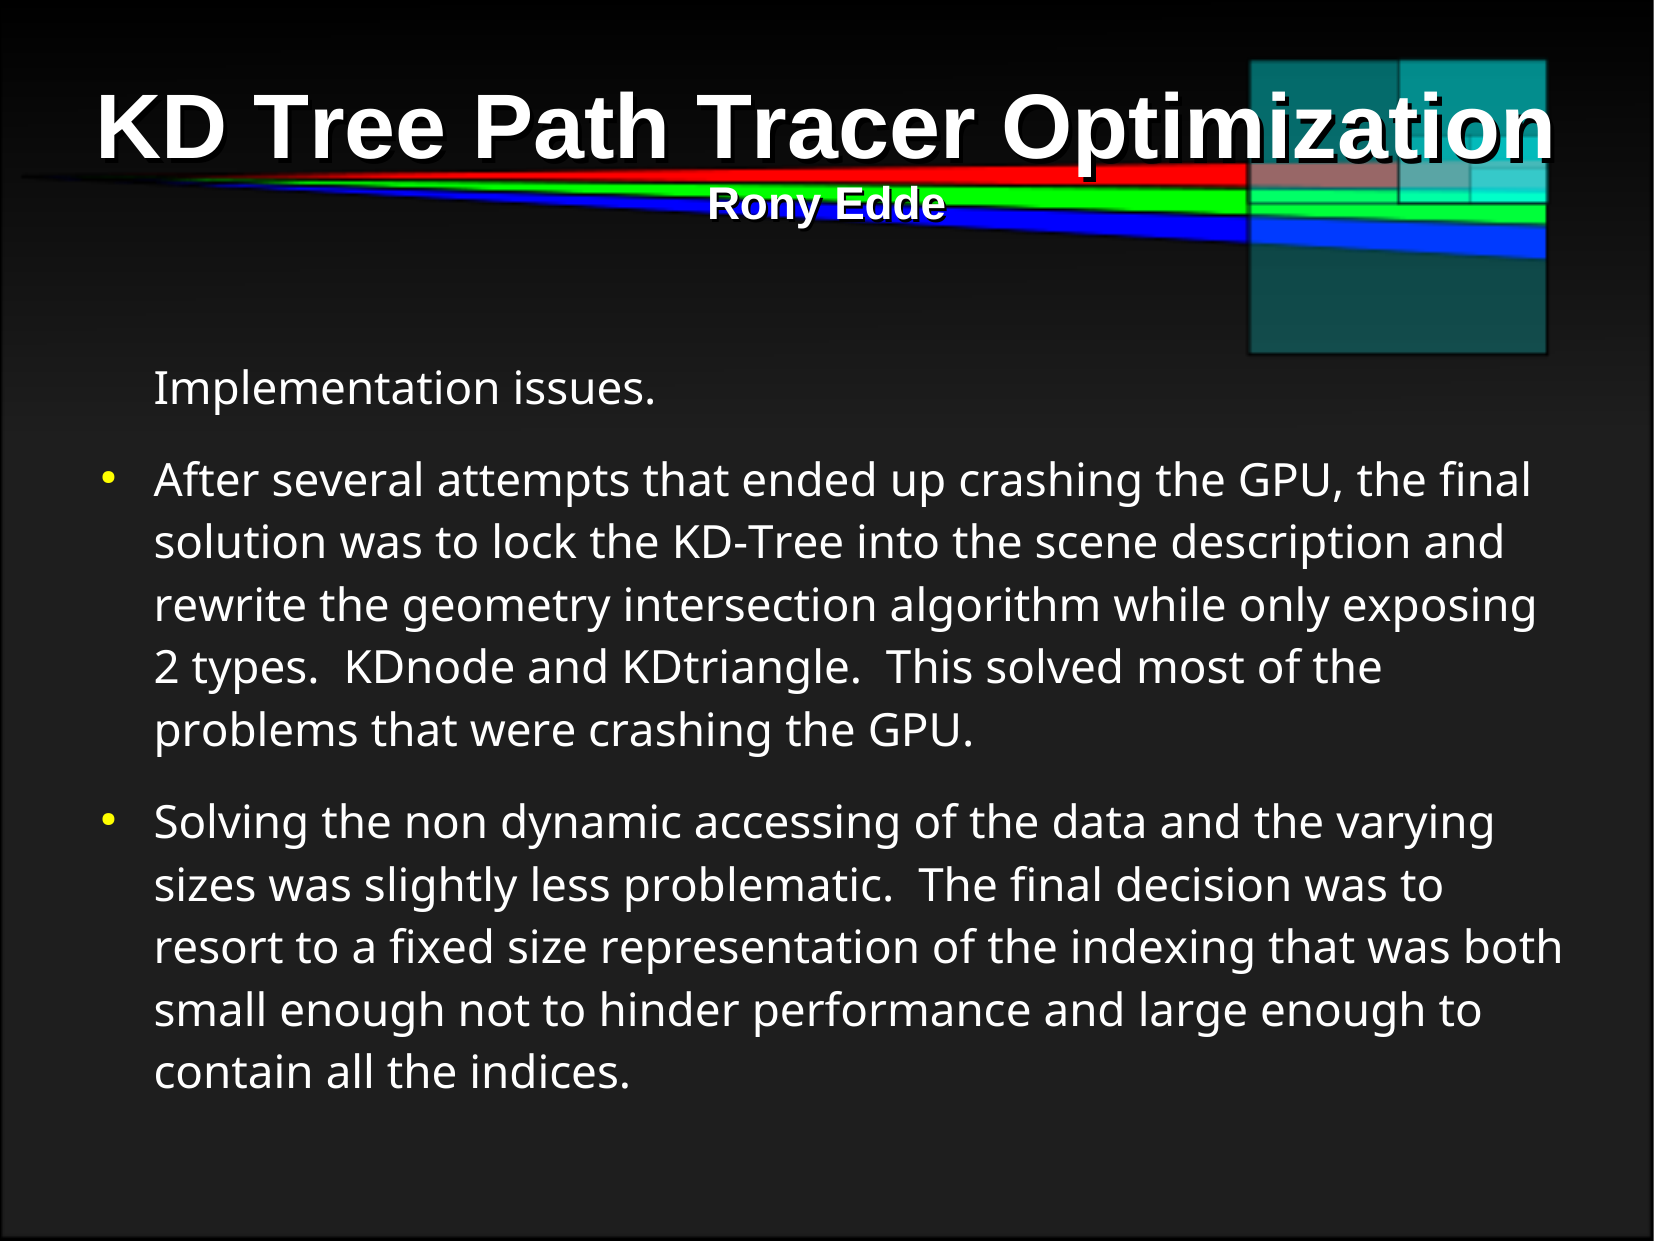

KD Tree Path Tracer Optimization
Rony Edde
# Implementation issues.
After several attempts that ended up crashing the GPU, the final solution was to lock the KD-Tree into the scene description and rewrite the geometry intersection algorithm while only exposing 2 types. KDnode and KDtriangle. This solved most of the problems that were crashing the GPU.
Solving the non dynamic accessing of the data and the varying sizes was slightly less problematic. The final decision was to resort to a fixed size representation of the indexing that was both small enough not to hinder performance and large enough to contain all the indices.